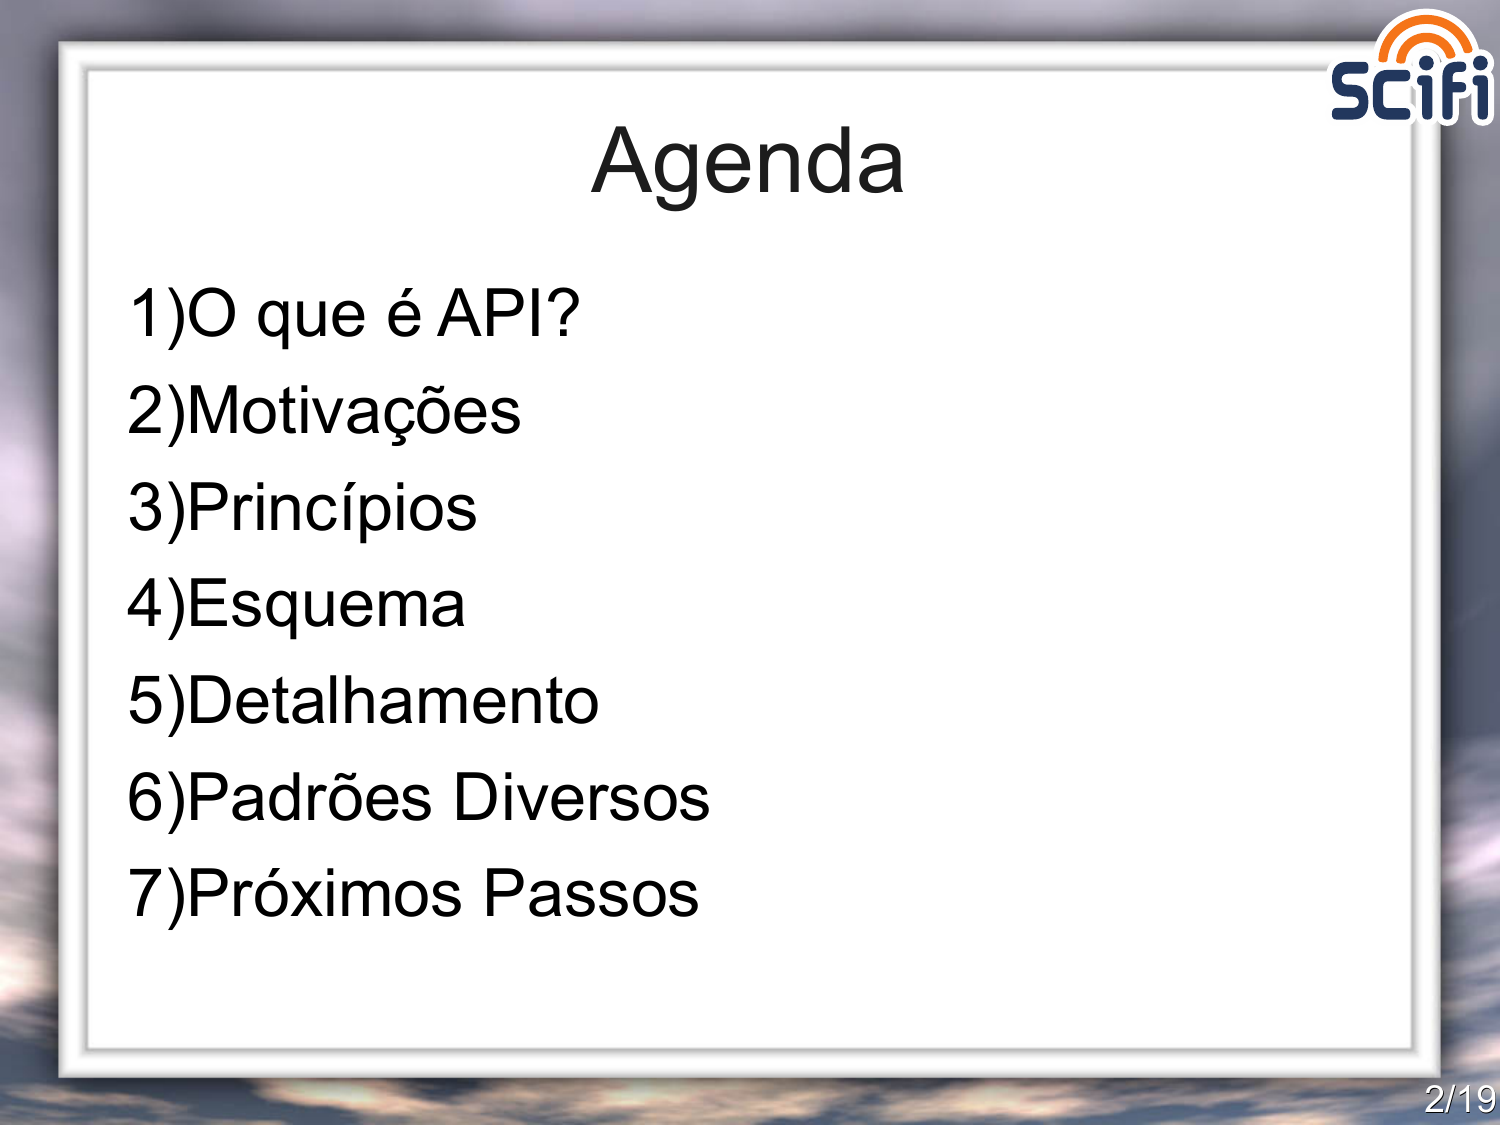

# Agenda
O que é API?
Motivações
Princípios
Esquema
Detalhamento
Padrões Diversos
Próximos Passos